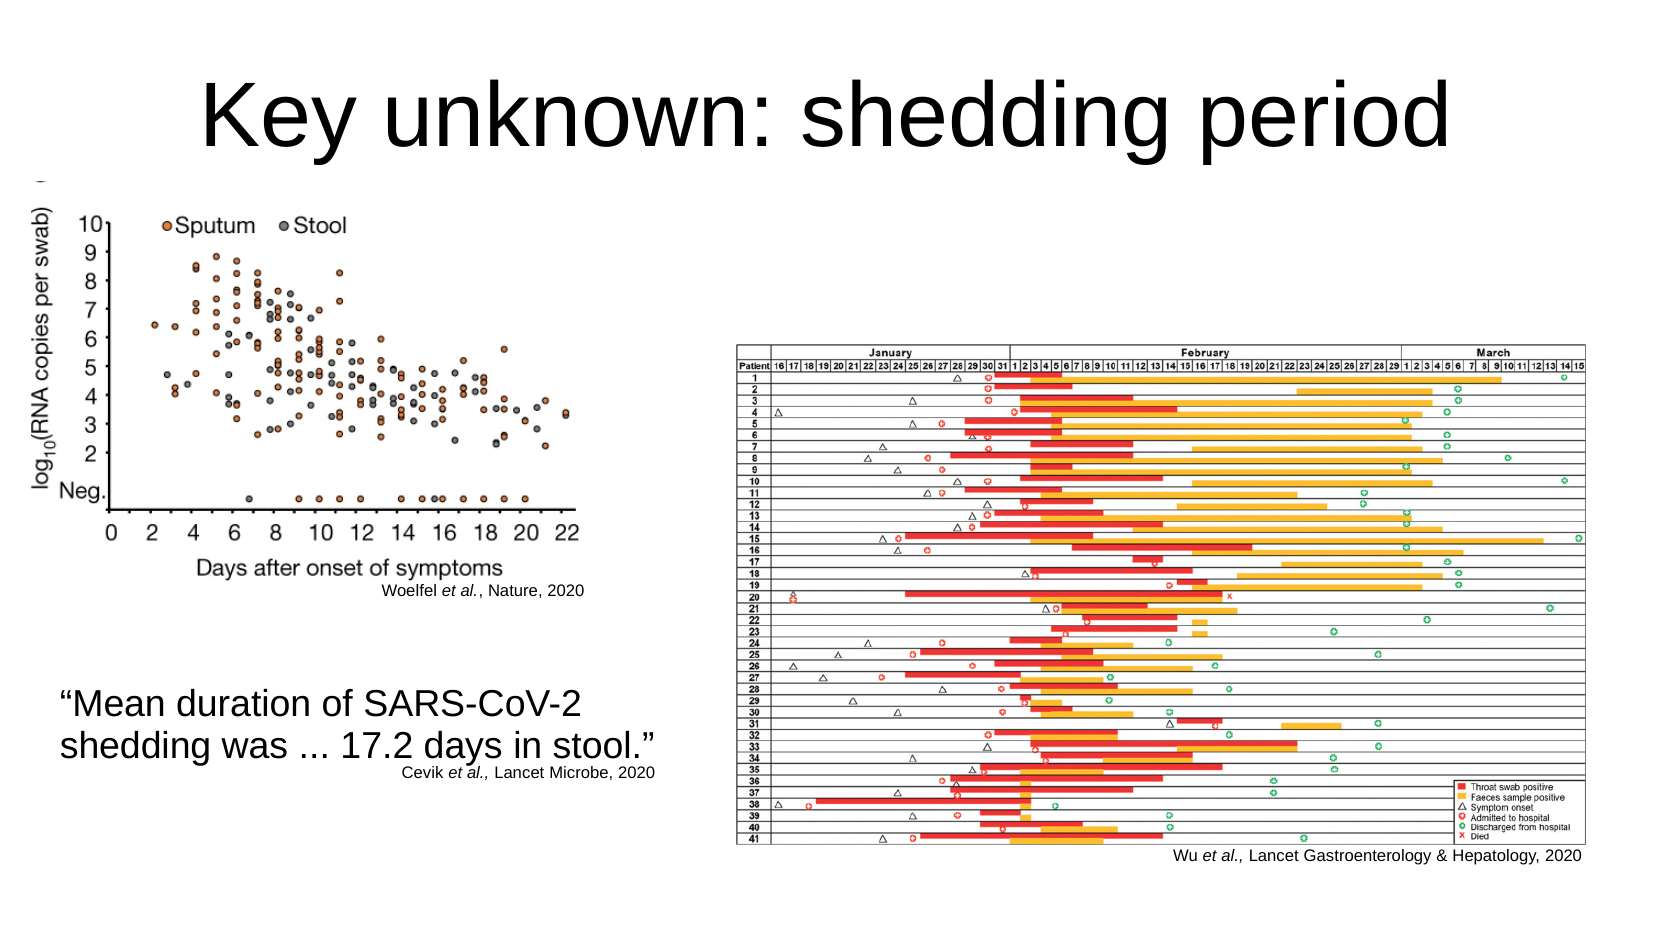

# Key unknown: shedding period
Woelfel et al., Nature, 2020
“Mean duration of SARS-CoV-2 shedding was ... 17.2 days in stool.”
Cevik et al., Lancet Microbe, 2020
Wu et al., Lancet Gastroenterology & Hepatology, 2020